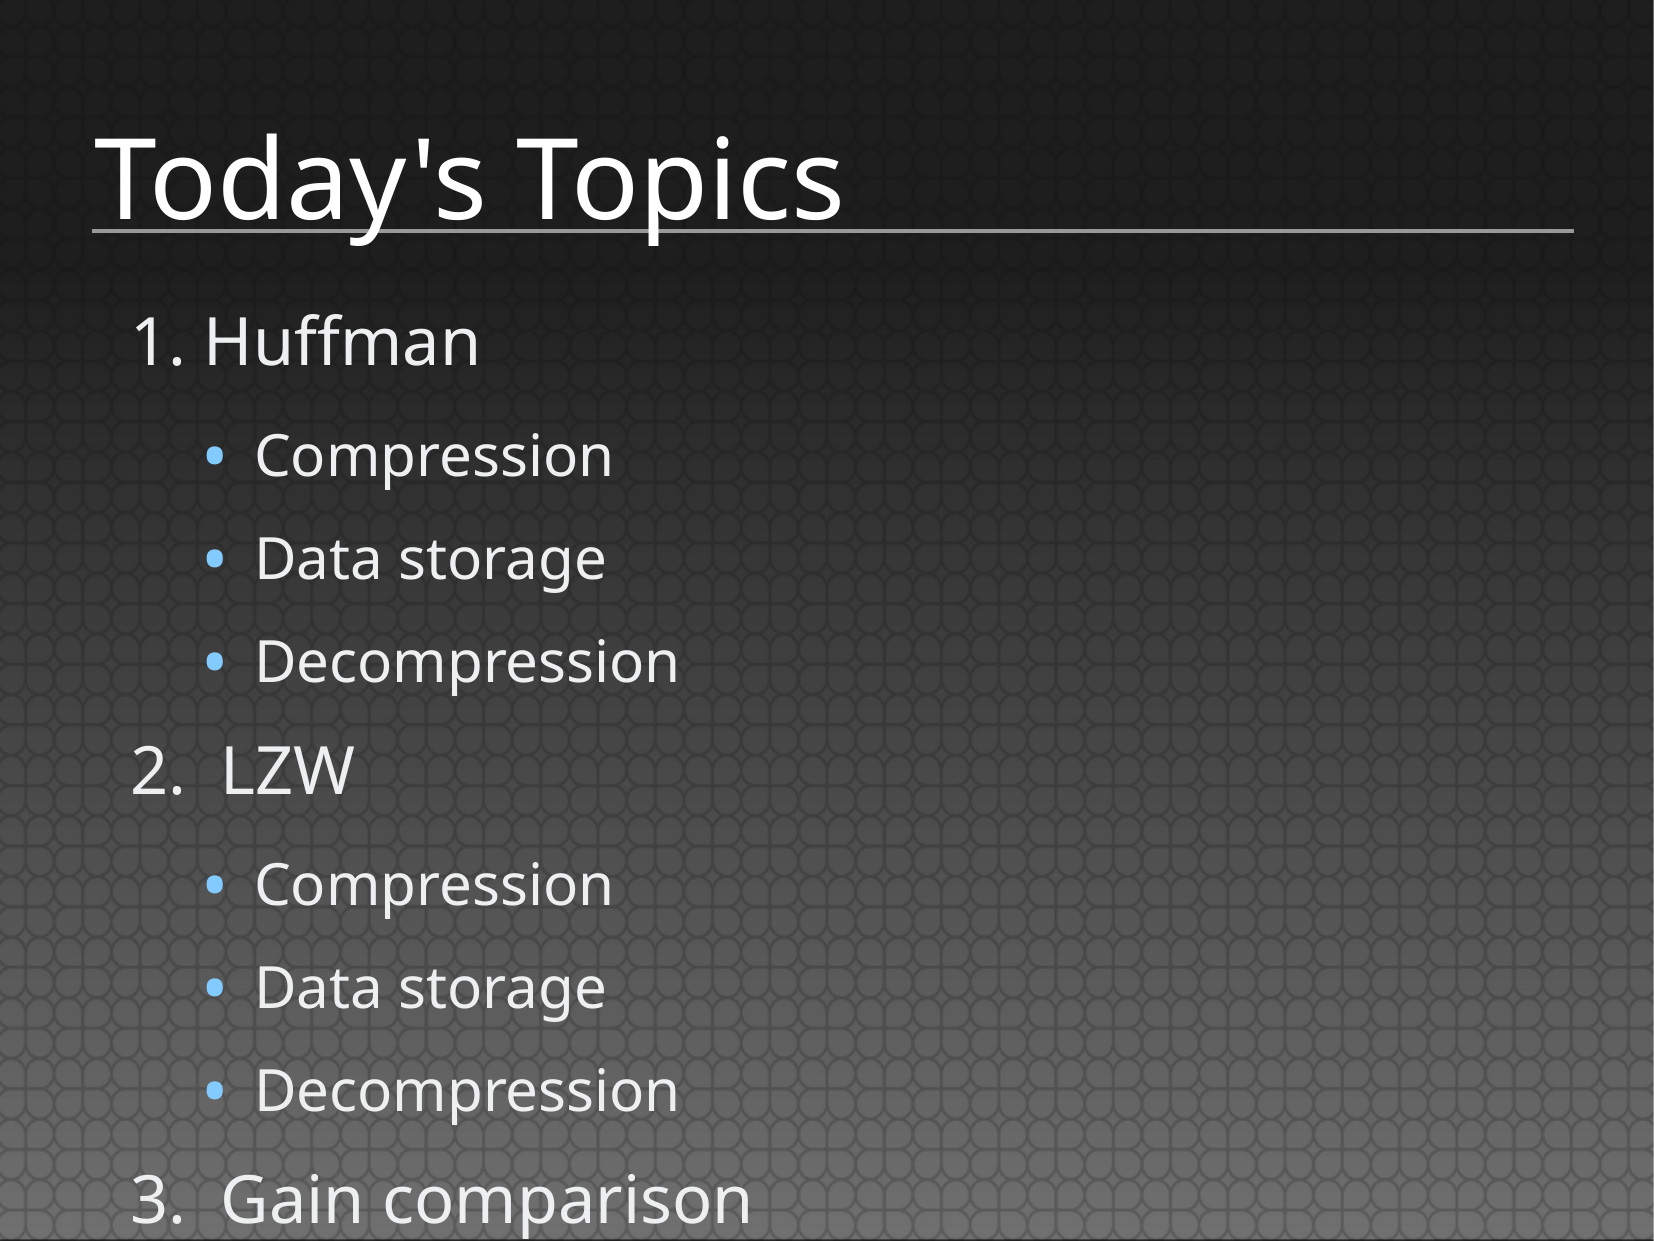

# Today's Topics
 Huffman
Compression
Data storage
Decompression
 LZW
Compression
Data storage
Decompression
 Gain comparison
 Improvements